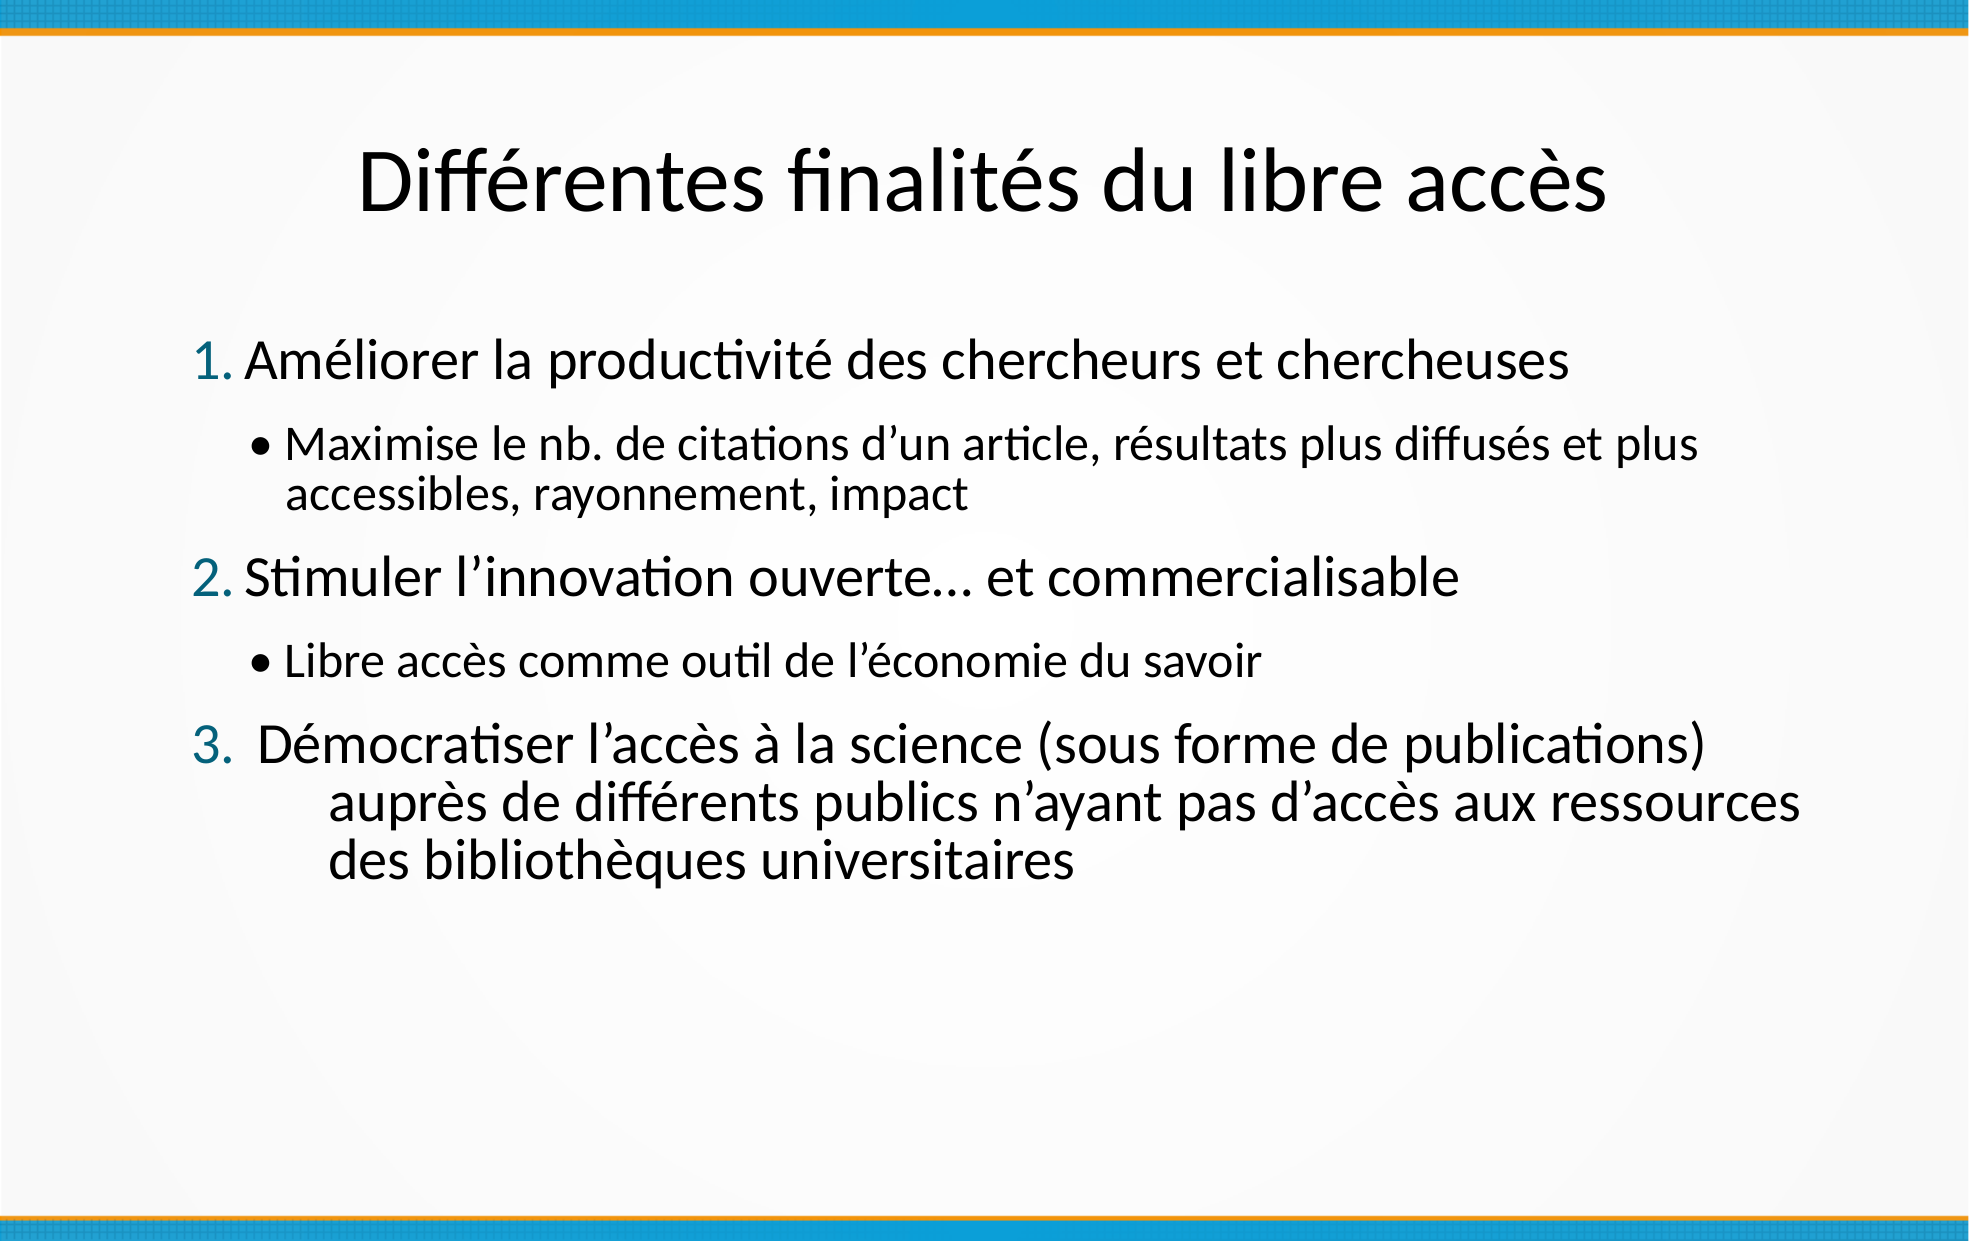

# Différentes finalités du libre accès
Améliorer la productivité des chercheurs et chercheuses
• Maximise le nb. de citations d’un article, résultats plus diffusés et plus accessibles, rayonnement, impact
Stimuler l’innovation ouverte… et commercialisable
• Libre accès comme outil de l’économie du savoir
 Démocratiser l’accès à la science (sous forme de publications) auprès de différents publics n’ayant pas d’accès aux ressources des bibliothèques universitaires